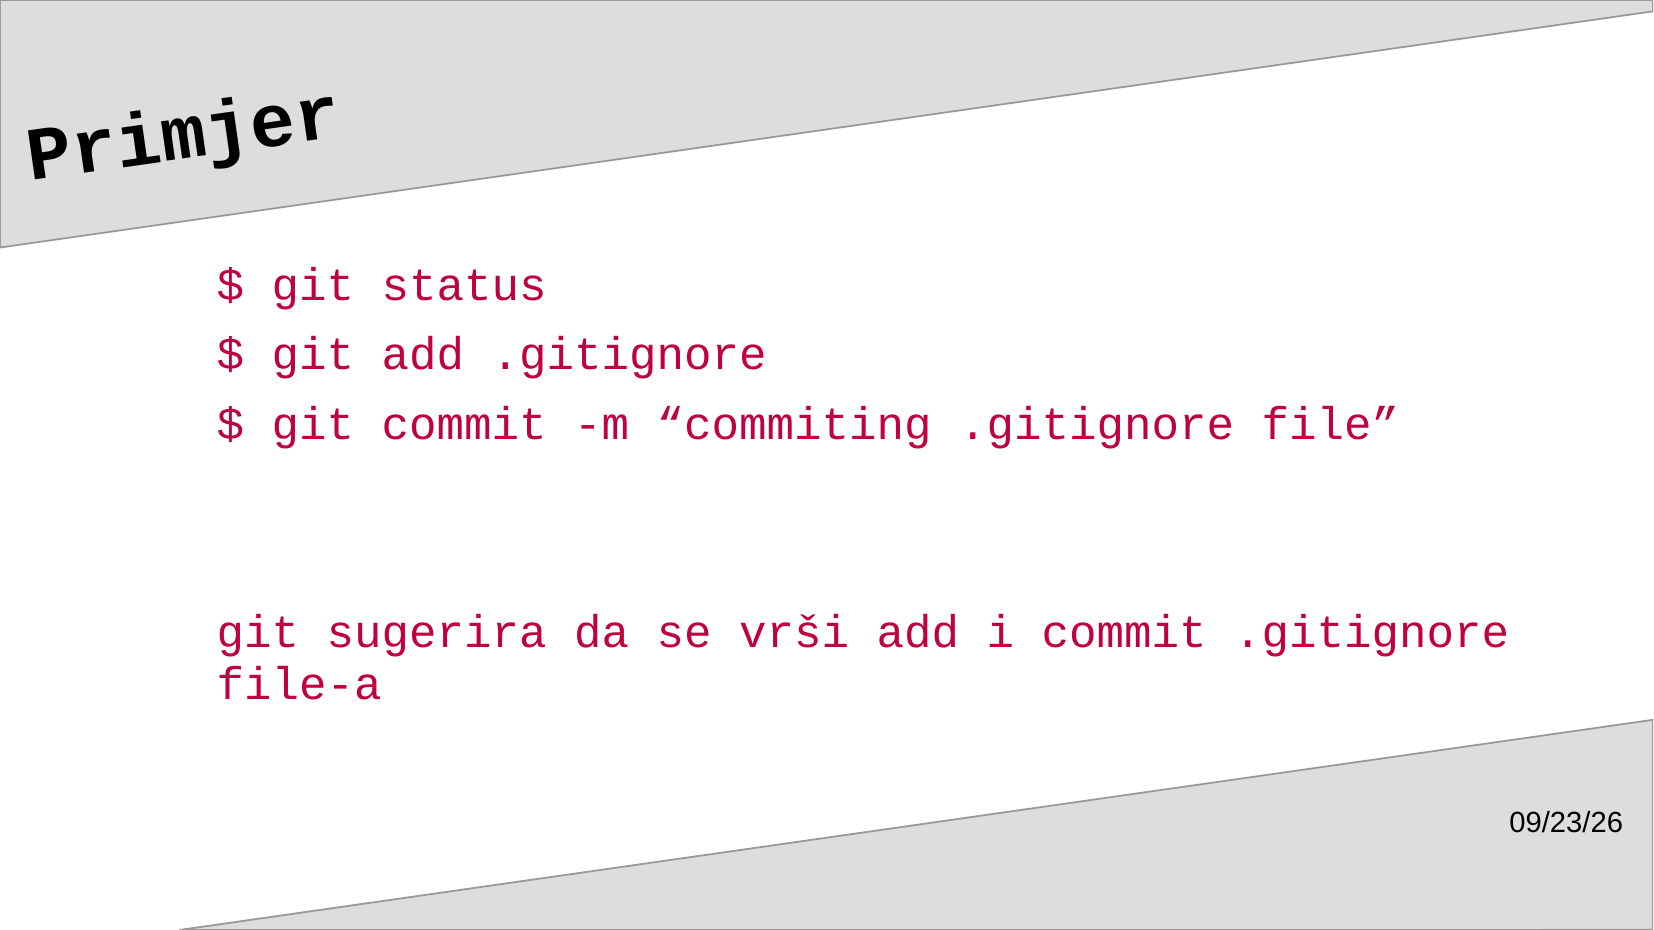

# Primjer
$ git status
$ git add .gitignore
$ git commit -m “commiting .gitignore file”
git sugerira da se vrši add i commit .gitignore file-a
67